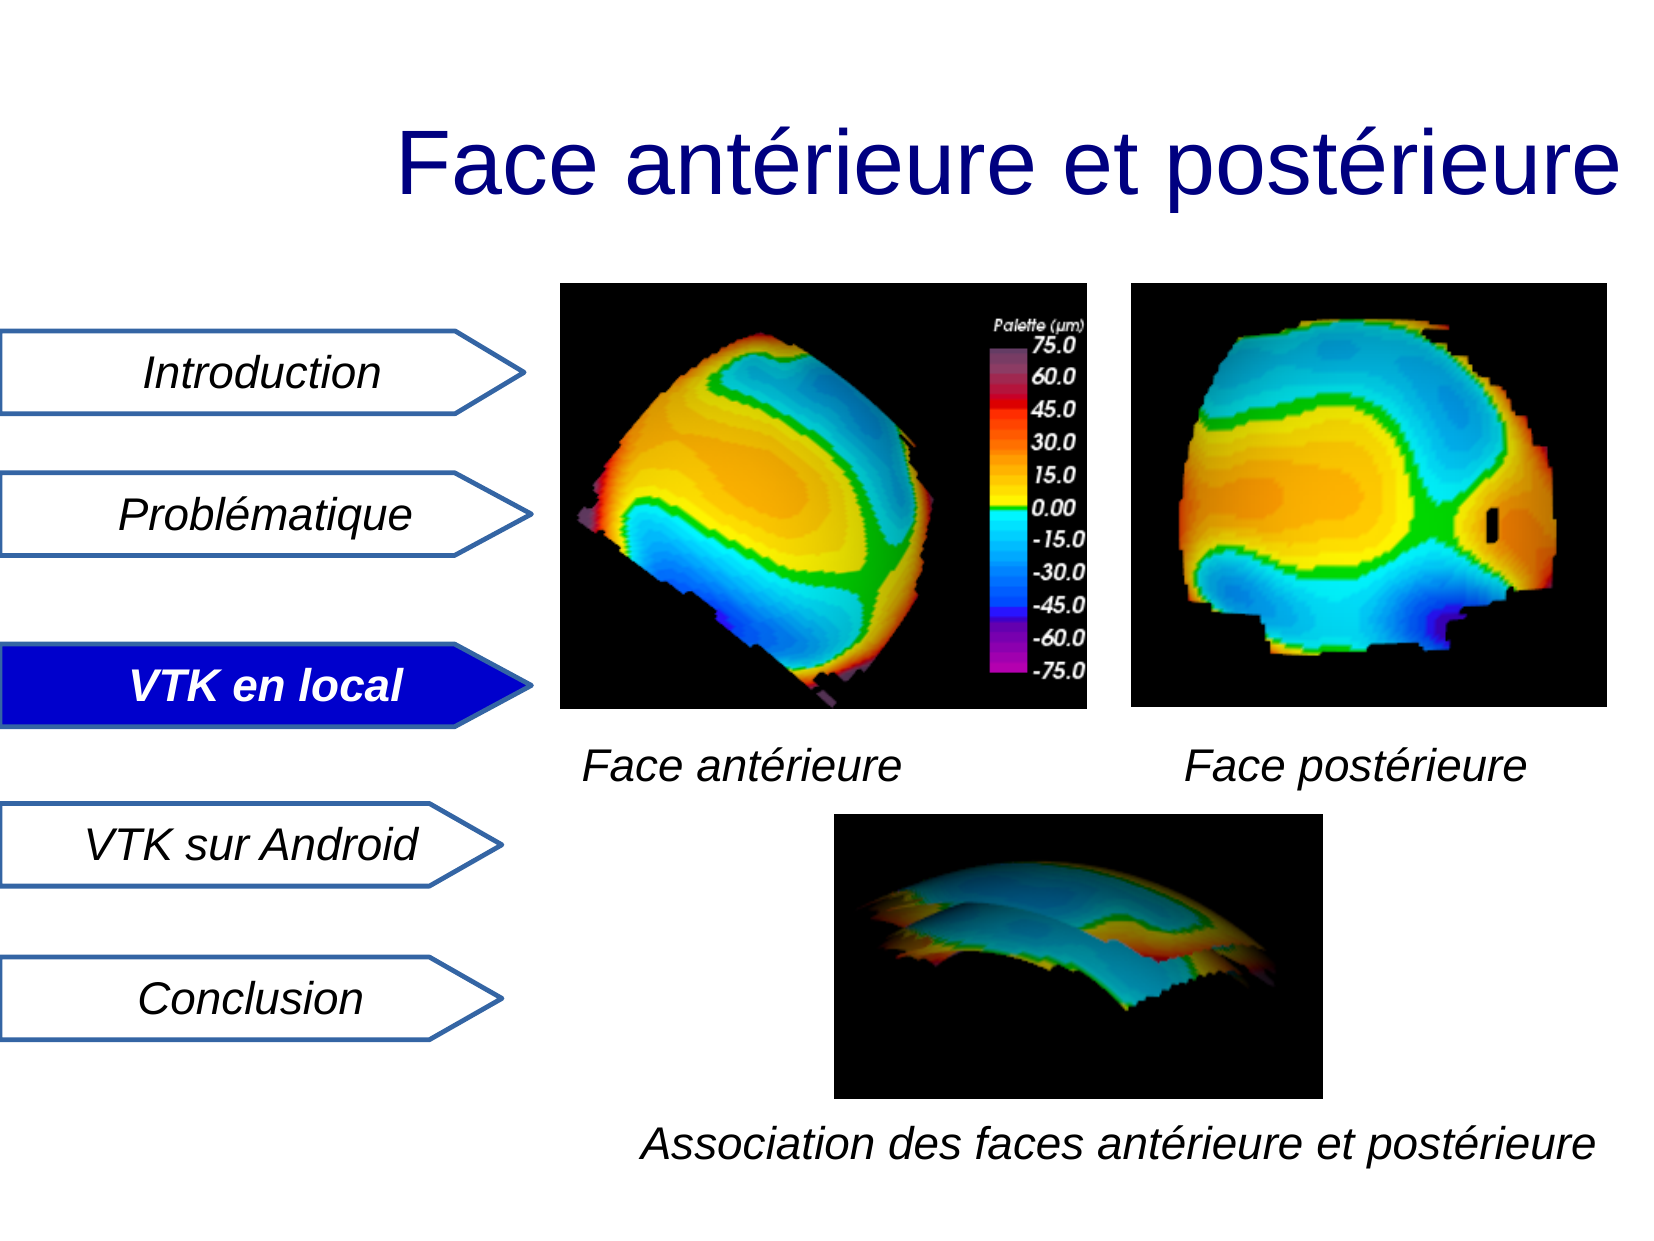

# Face antérieure et postérieure
Introduction
Problématique
VTK en local
Face antérieure
Face postérieure
VTK sur Android
Conclusion
Association des faces antérieure et postérieure